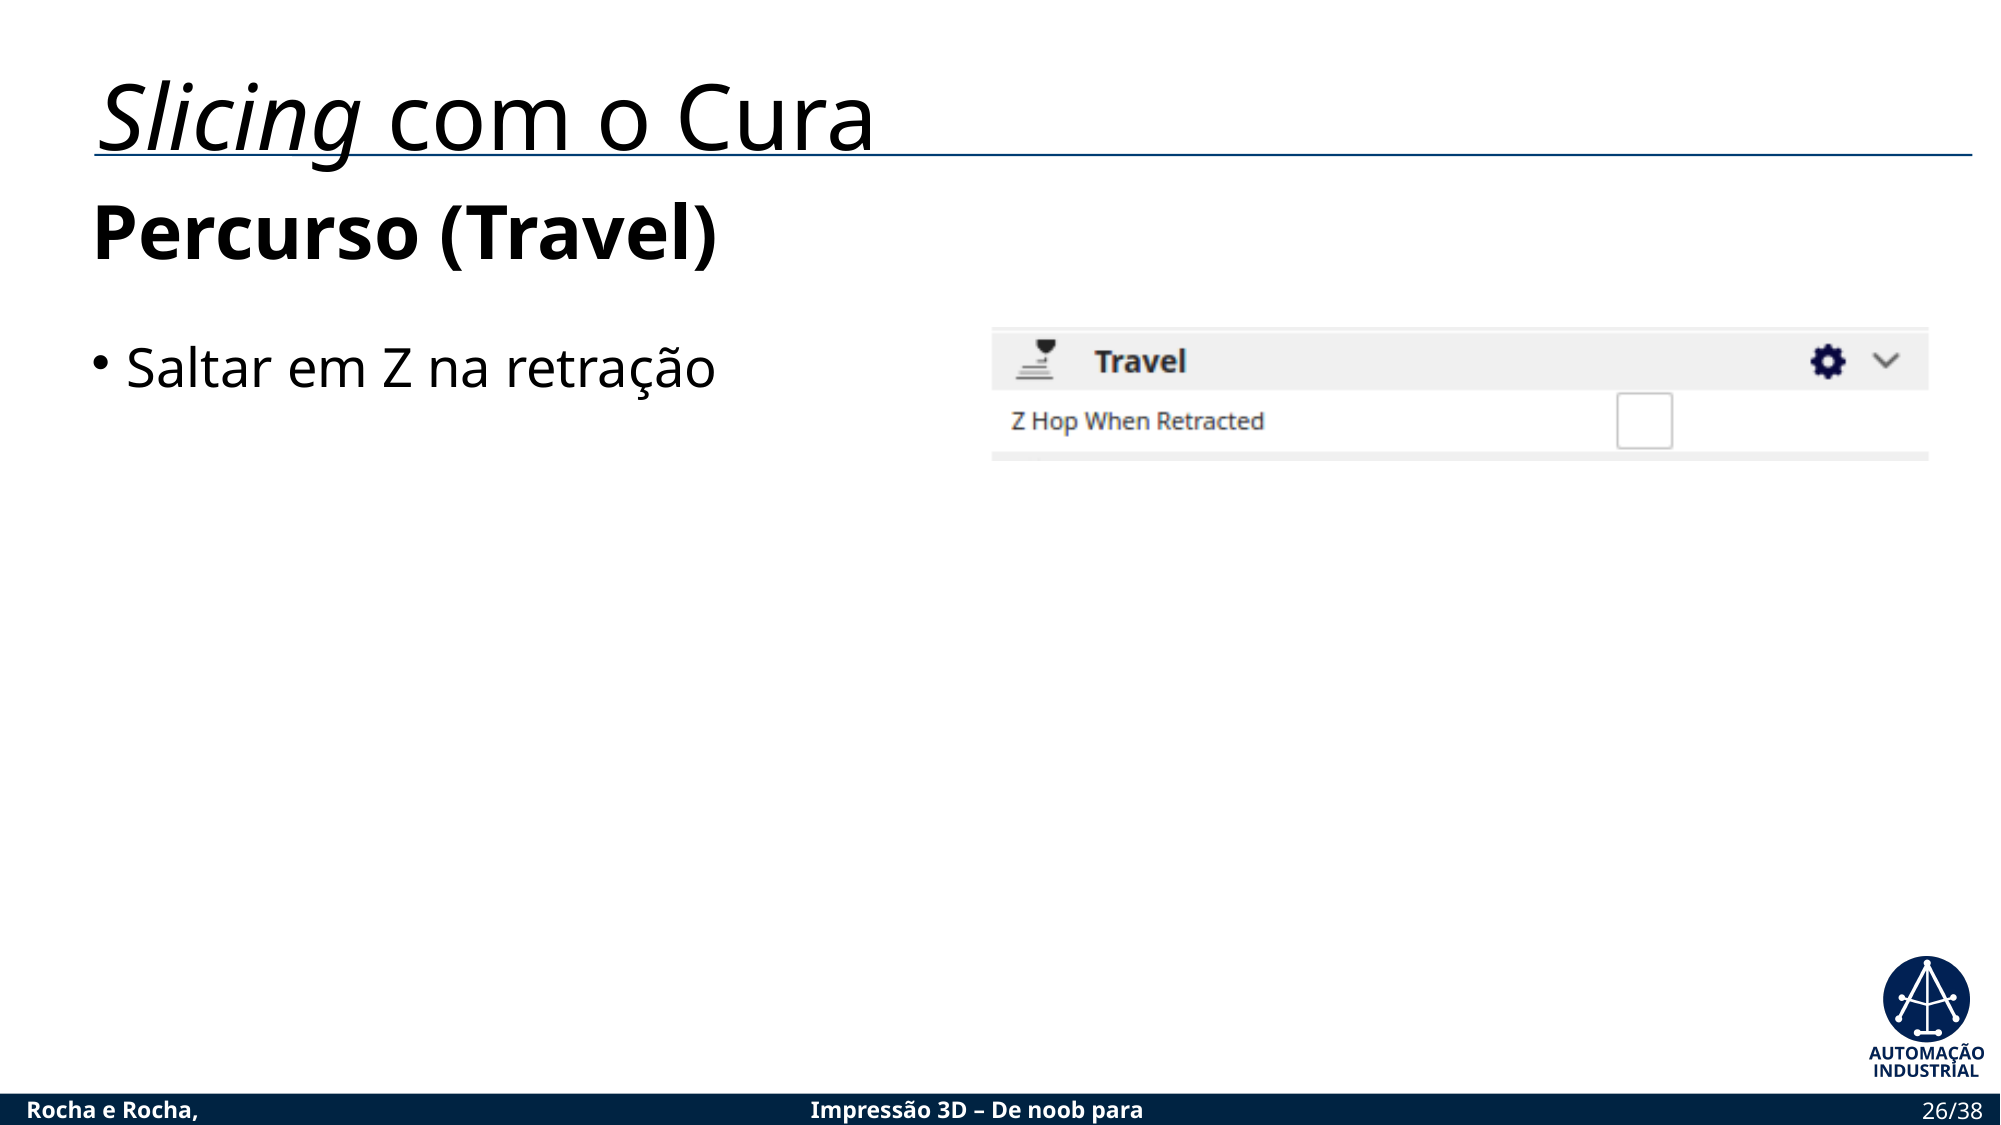

Slicing com o Cura
Percurso (Travel)
Saltar em Z na retração